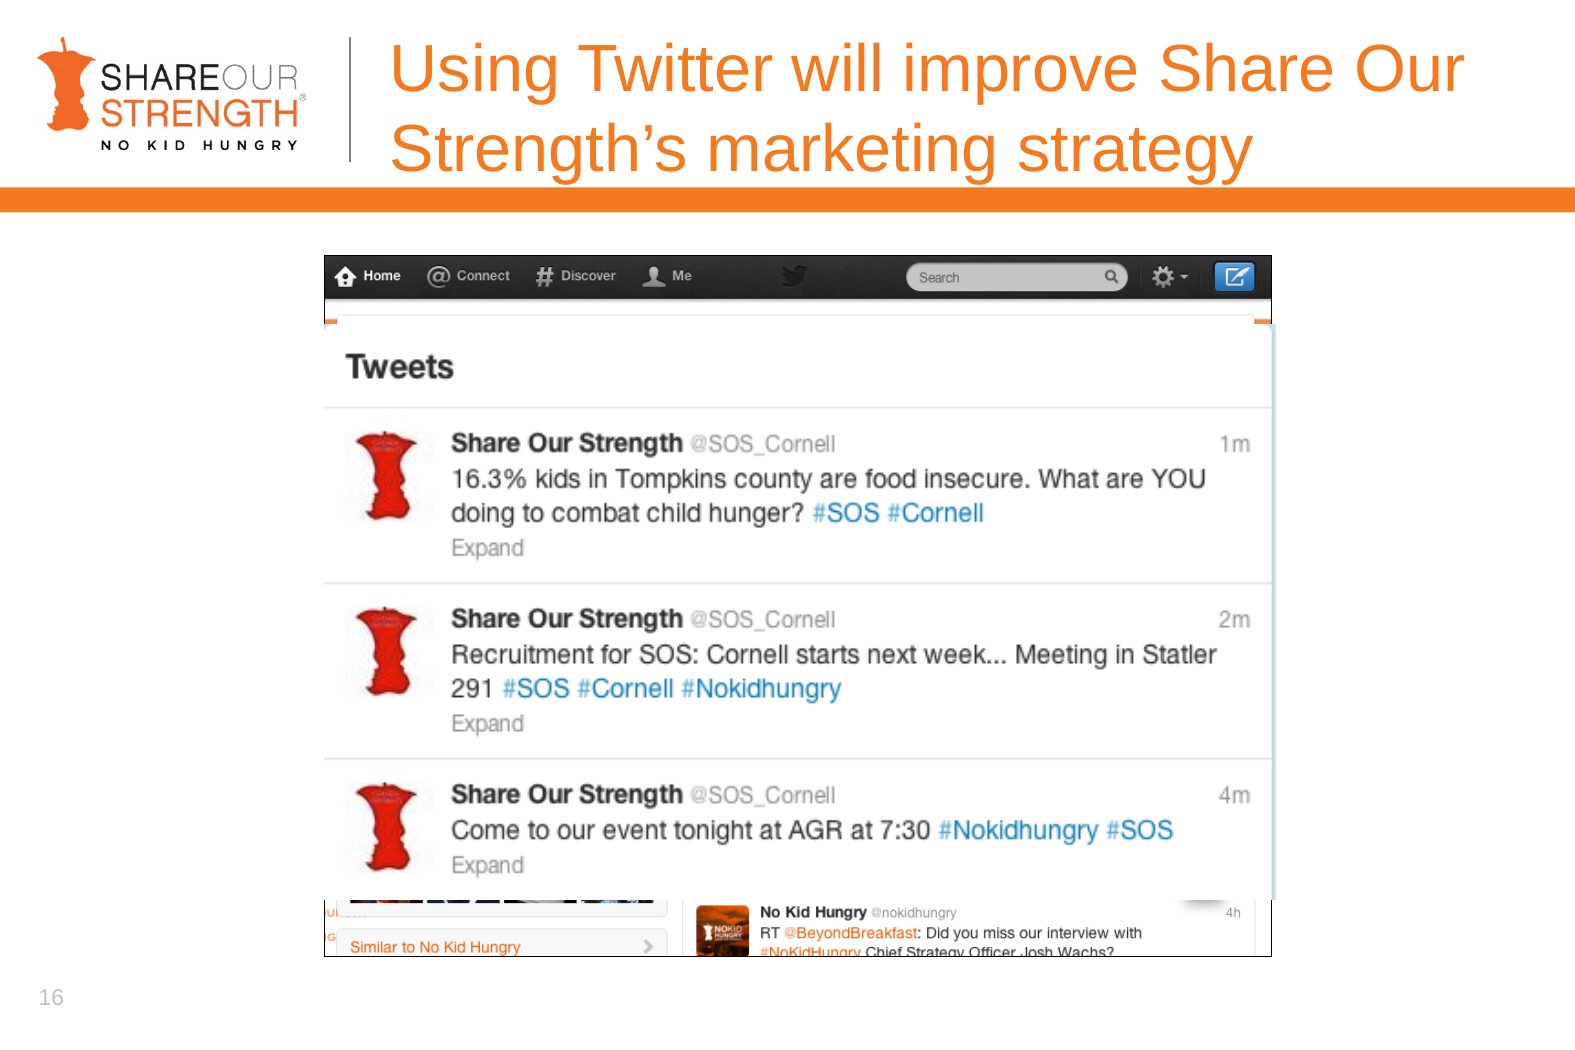

# Using Twitter will improve Share Our Strength’s marketing strategy